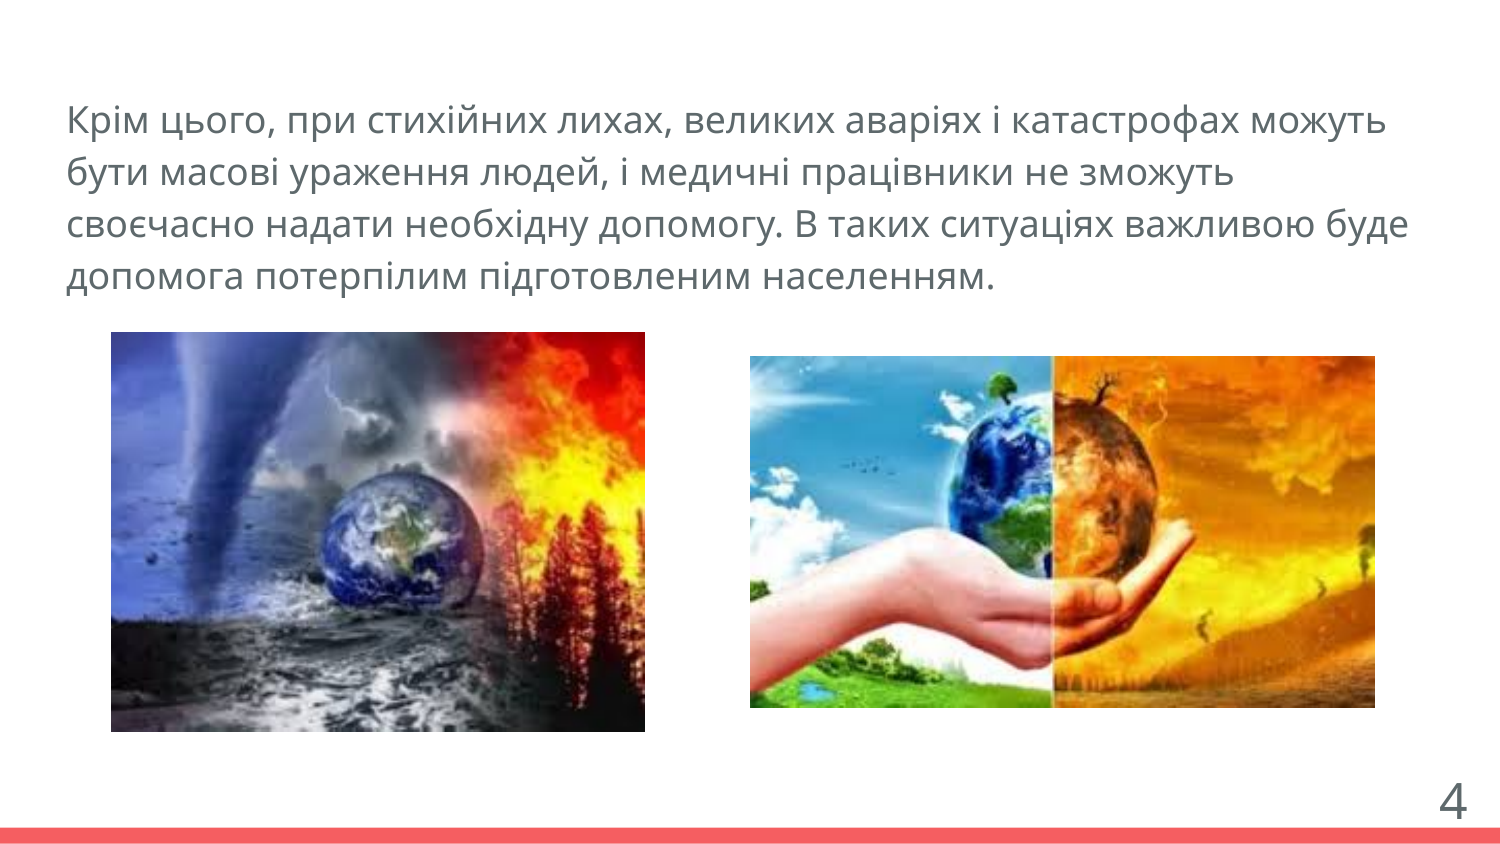

# Крім цього, при стихійних лихах, великих аваріях і катастрофах можуть бути масові ураження людей, і медичні працівники не зможуть своєчасно надати необхідну допомогу. В таких ситуаціях важливою буде допомога потерпілим підготовленим населенням.